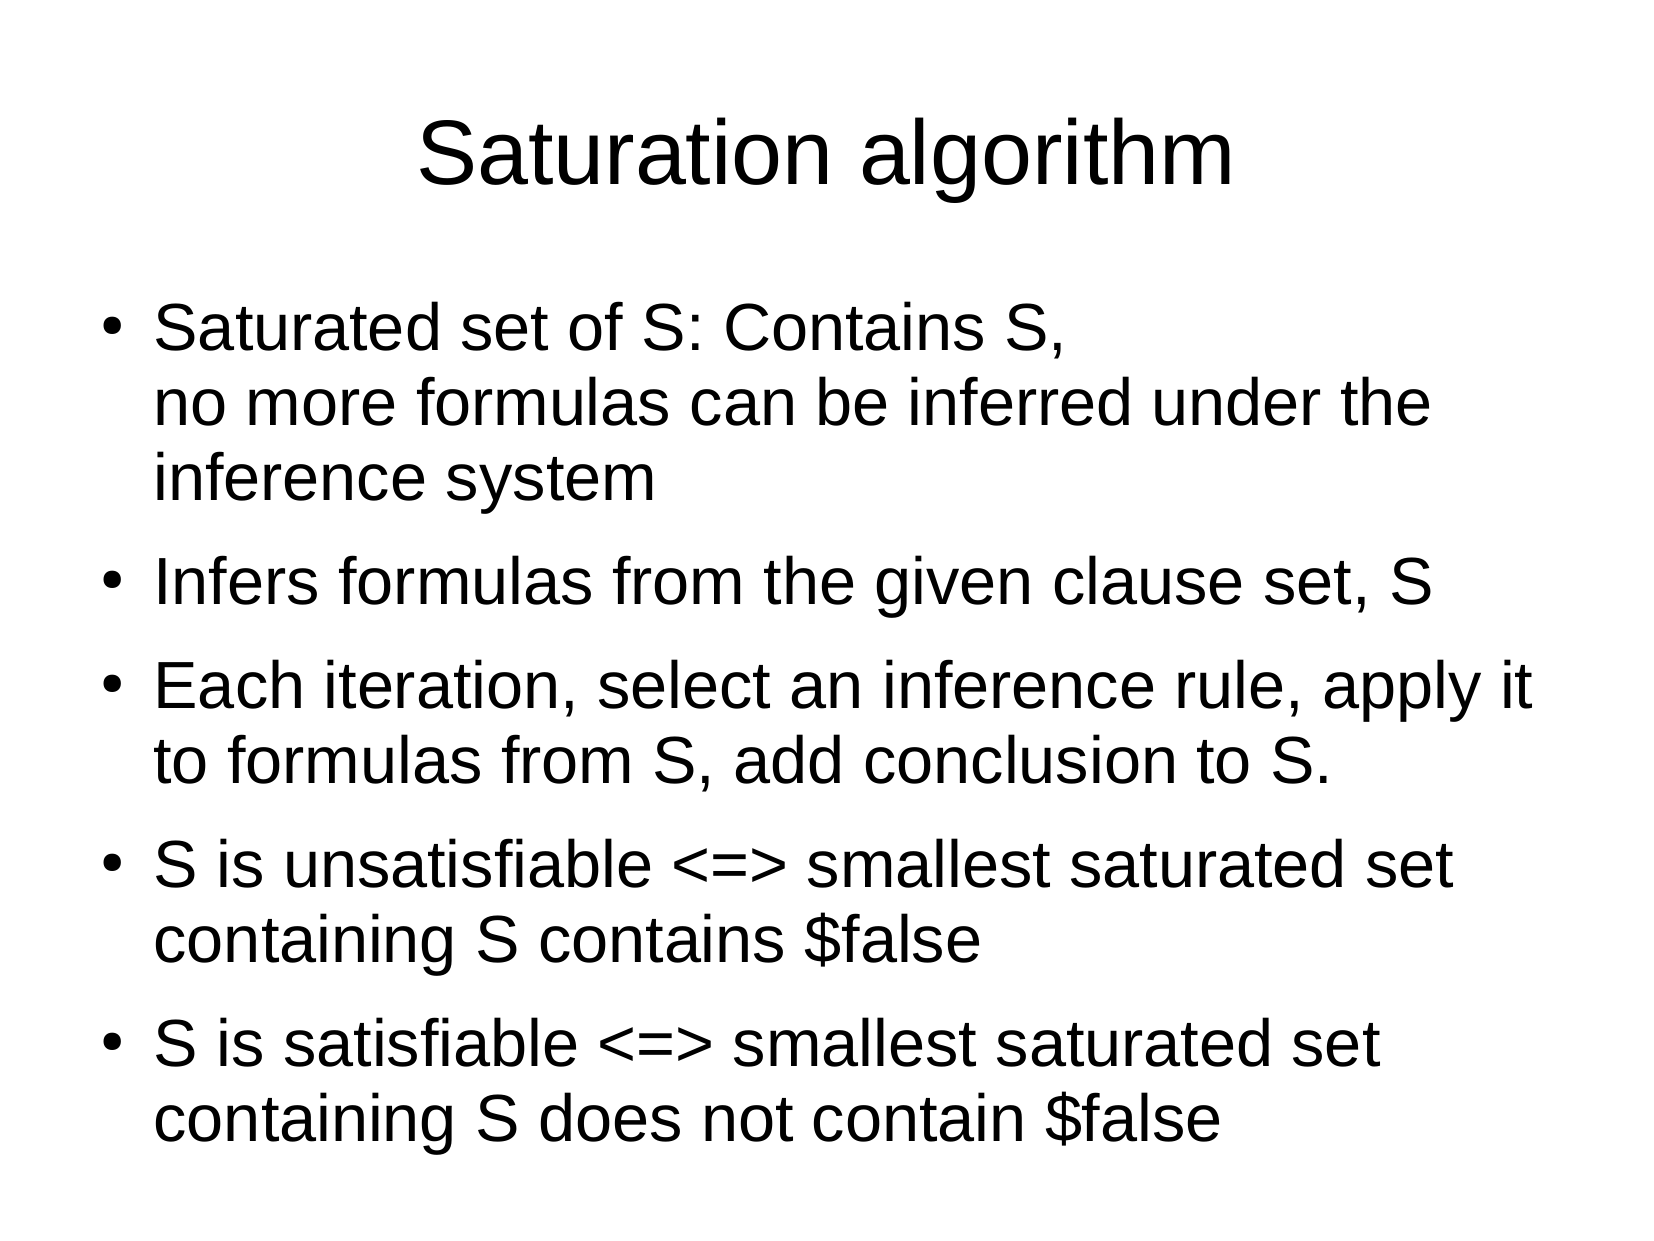

# Saturation algorithm
Saturated set of S: Contains S,
no more formulas can be inferred under the inference system
Infers formulas from the given clause set, S
Each iteration, select an inference rule, apply it to formulas from S, add conclusion to S.
S is unsatisfiable <=> smallest saturated set containing S contains $false
S is satisfiable <=> smallest saturated set containing S does not contain $false